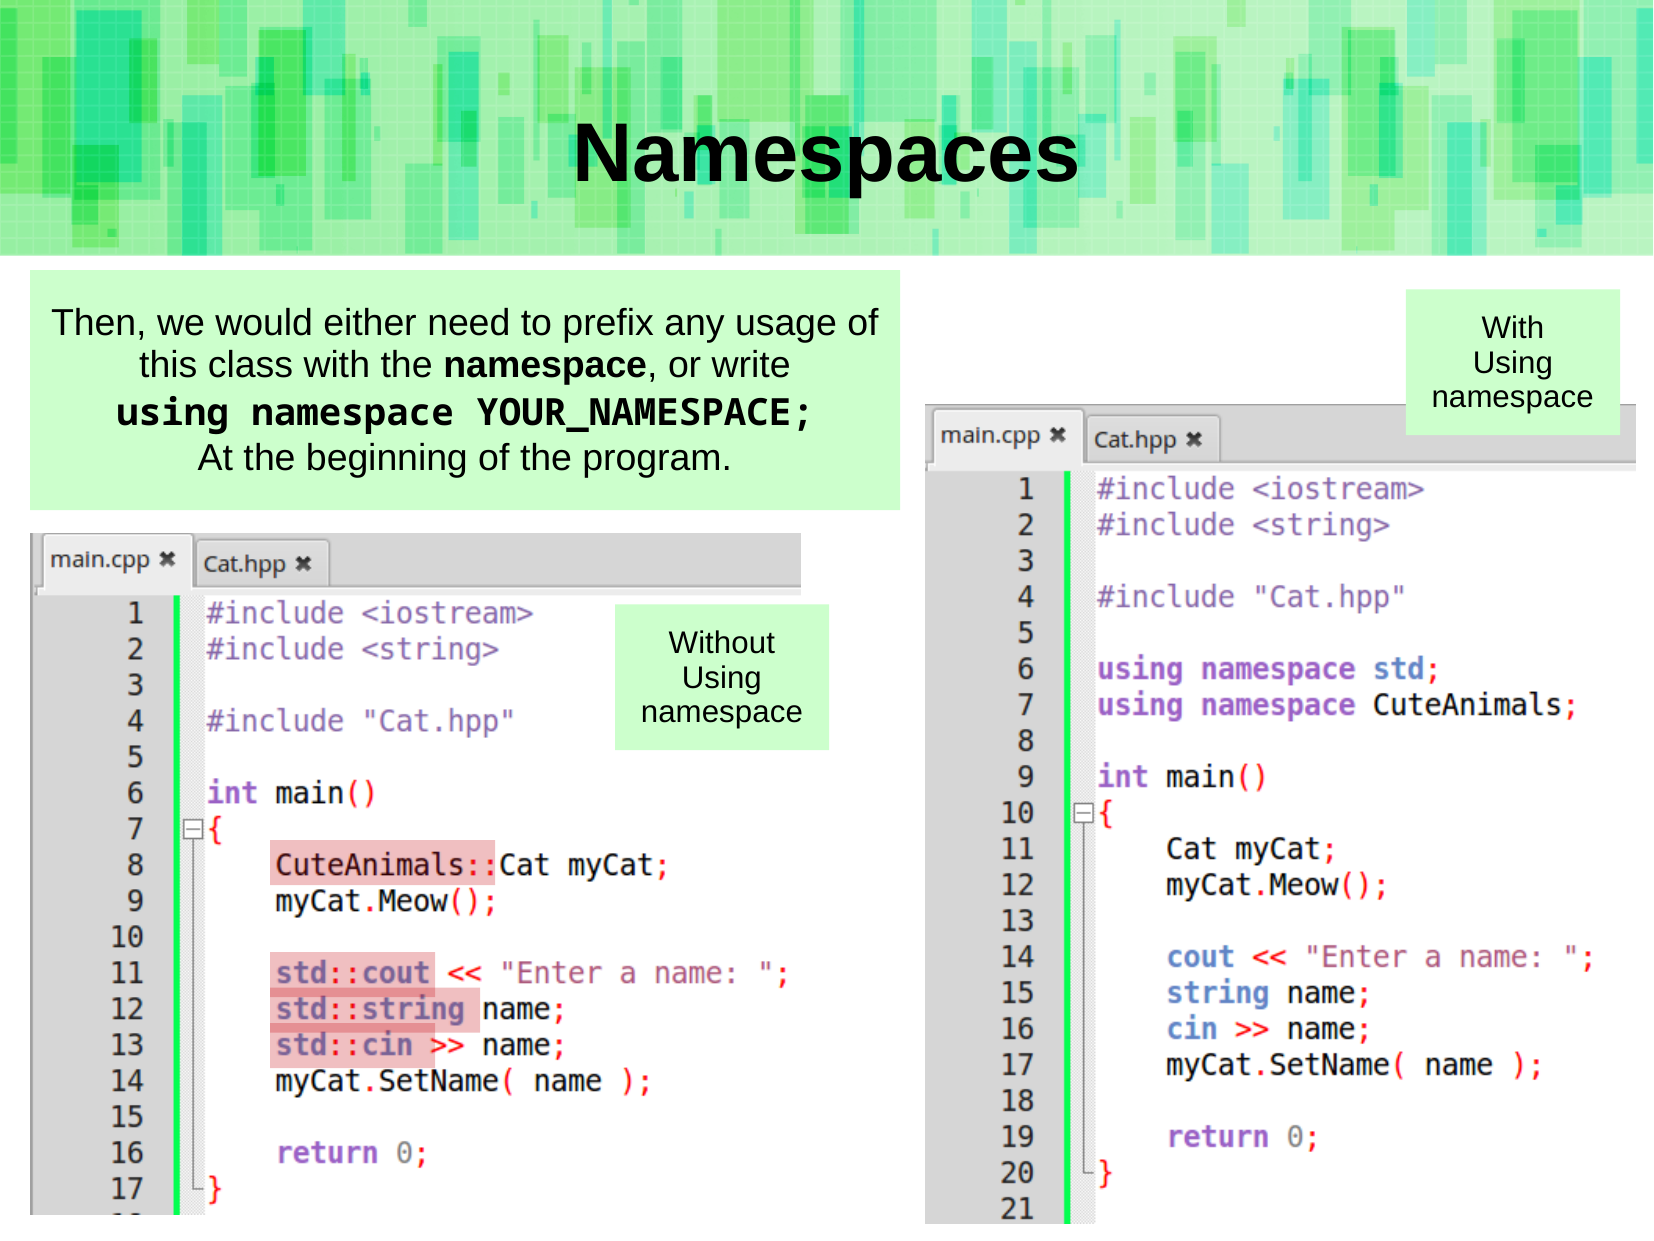

# Namespaces
Then, we would either need to prefix any usage of this class with the namespace, or write
using namespace YOUR_NAMESPACE;
At the beginning of the program.
With
Using namespace
Without
Using namespace